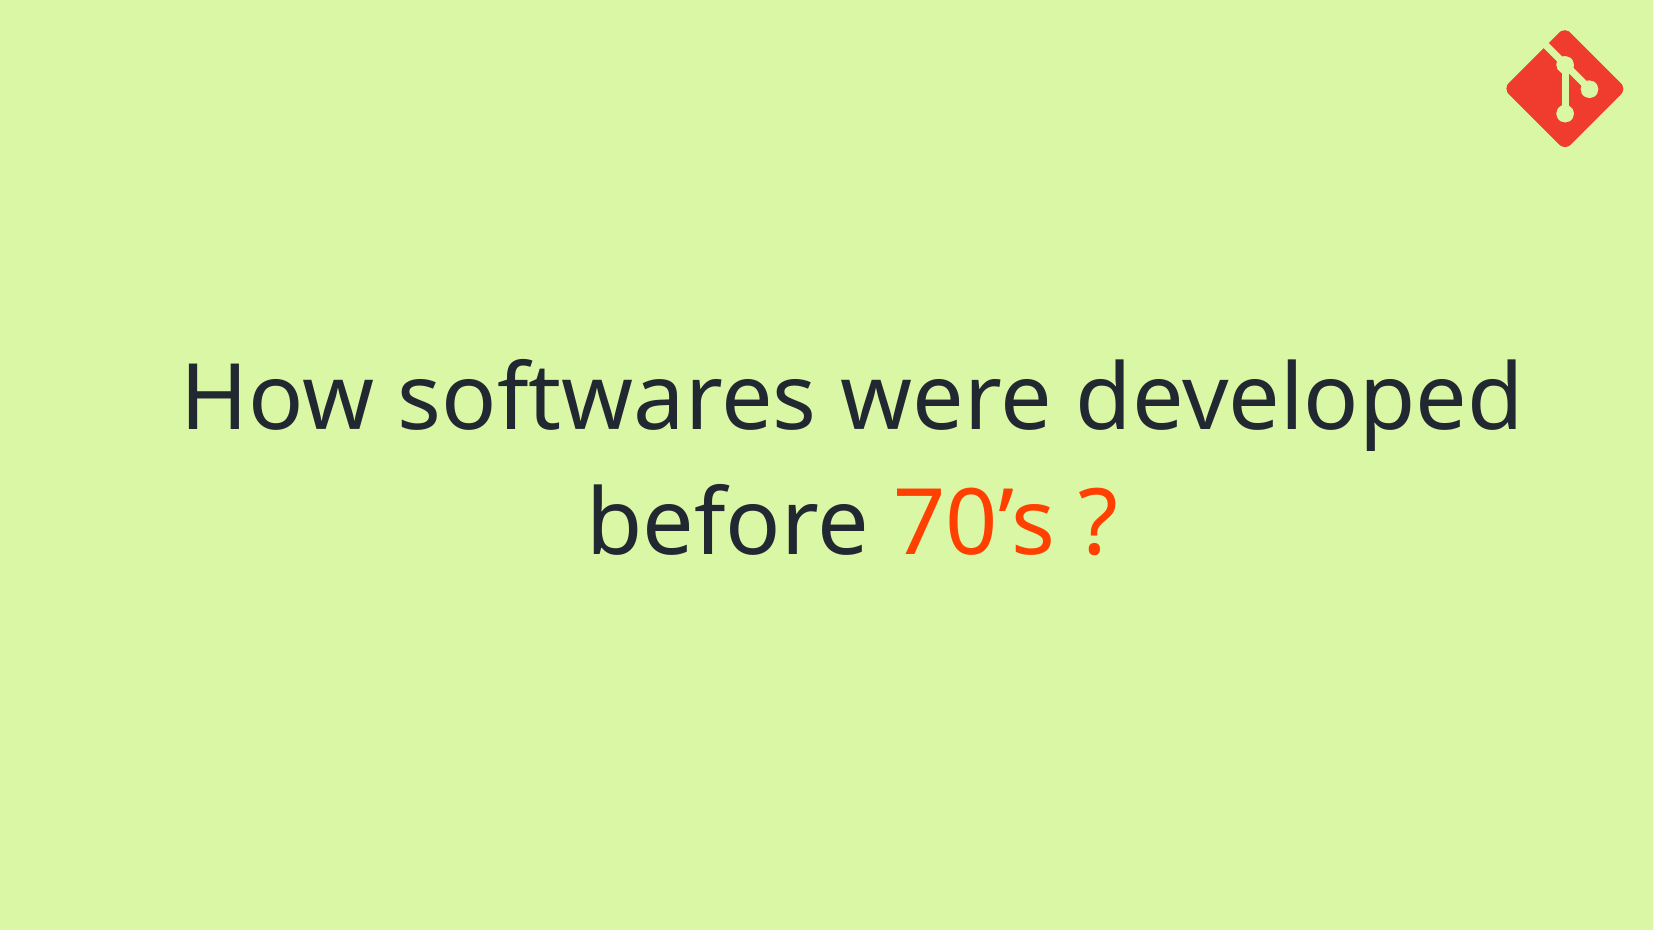

# How softwares were developed before 70’s ?